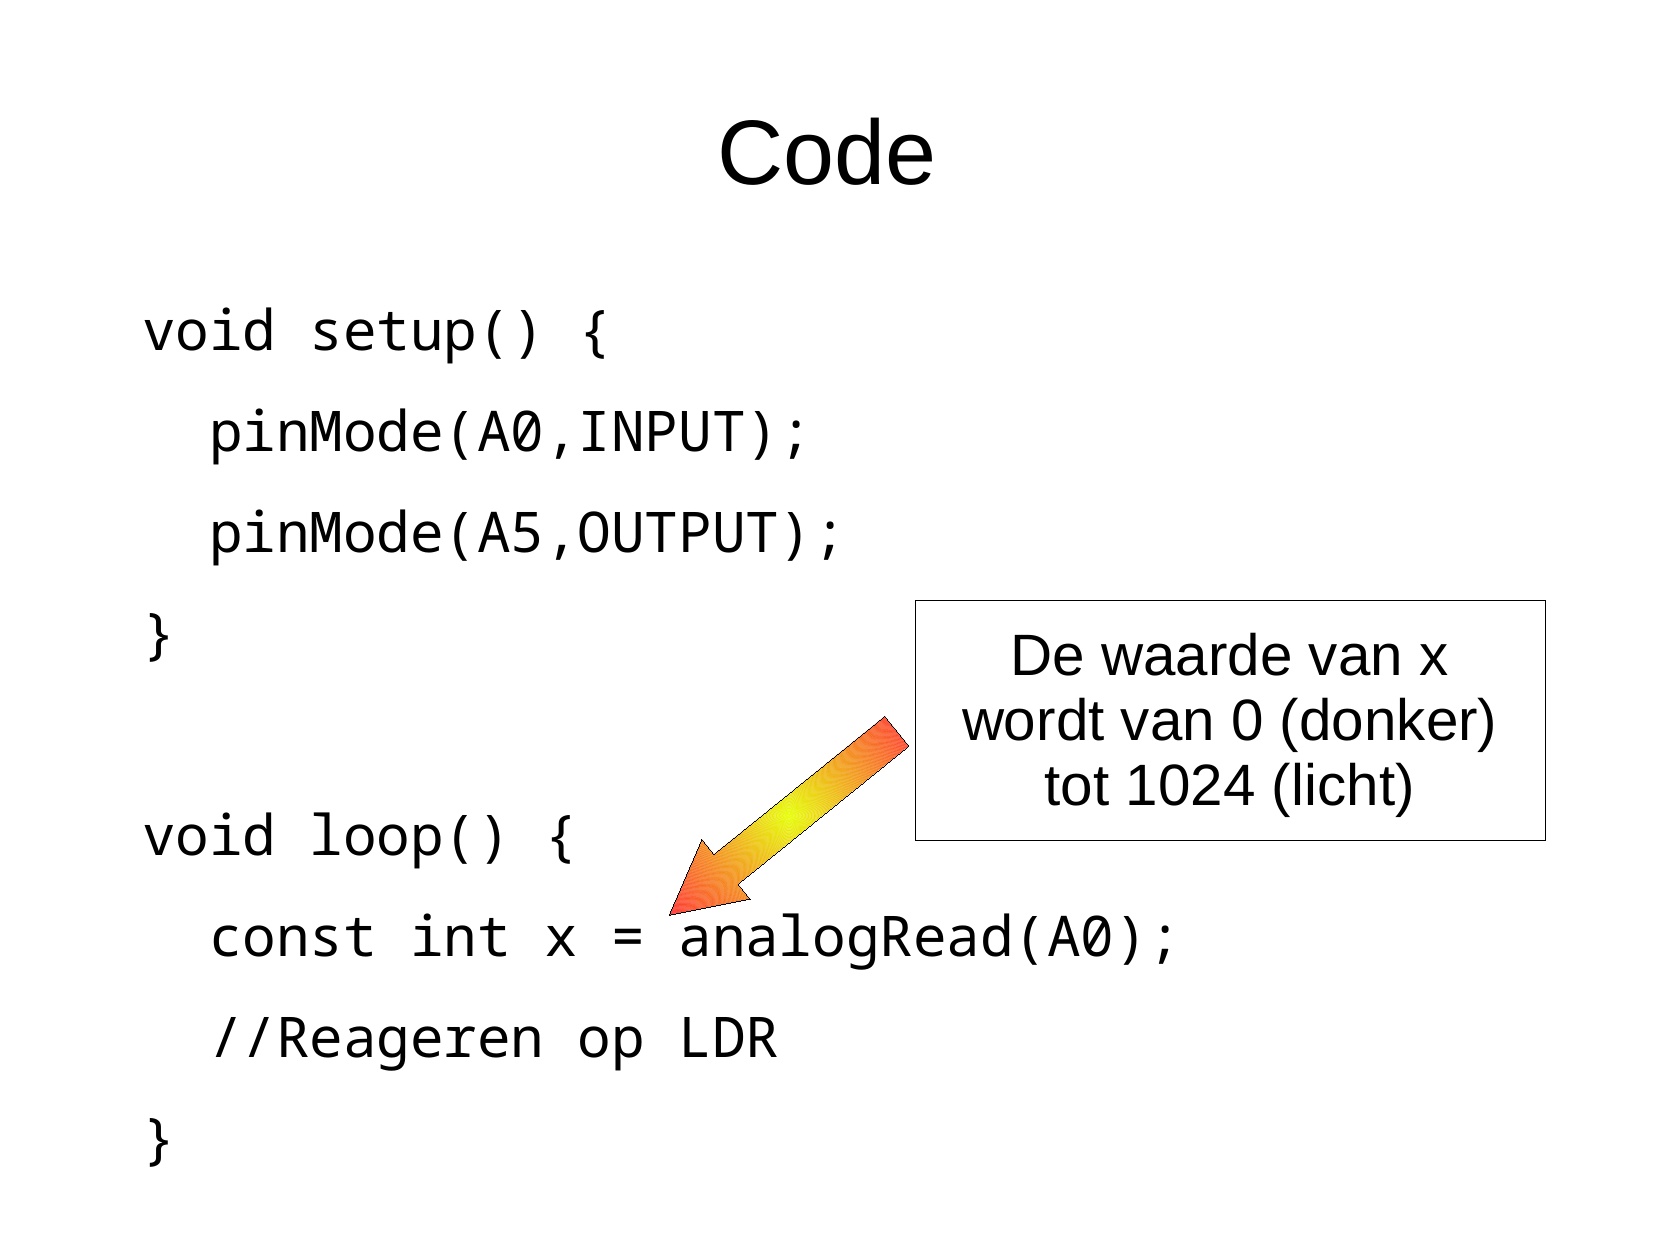

# Code
void setup() {
 pinMode(A0,INPUT);
 pinMode(A5,OUTPUT);
}
void loop() {
 const int x = analogRead(A0);
 //Reageren op LDR
}
De waarde van x
wordt van 0 (donker)
tot 1024 (licht)